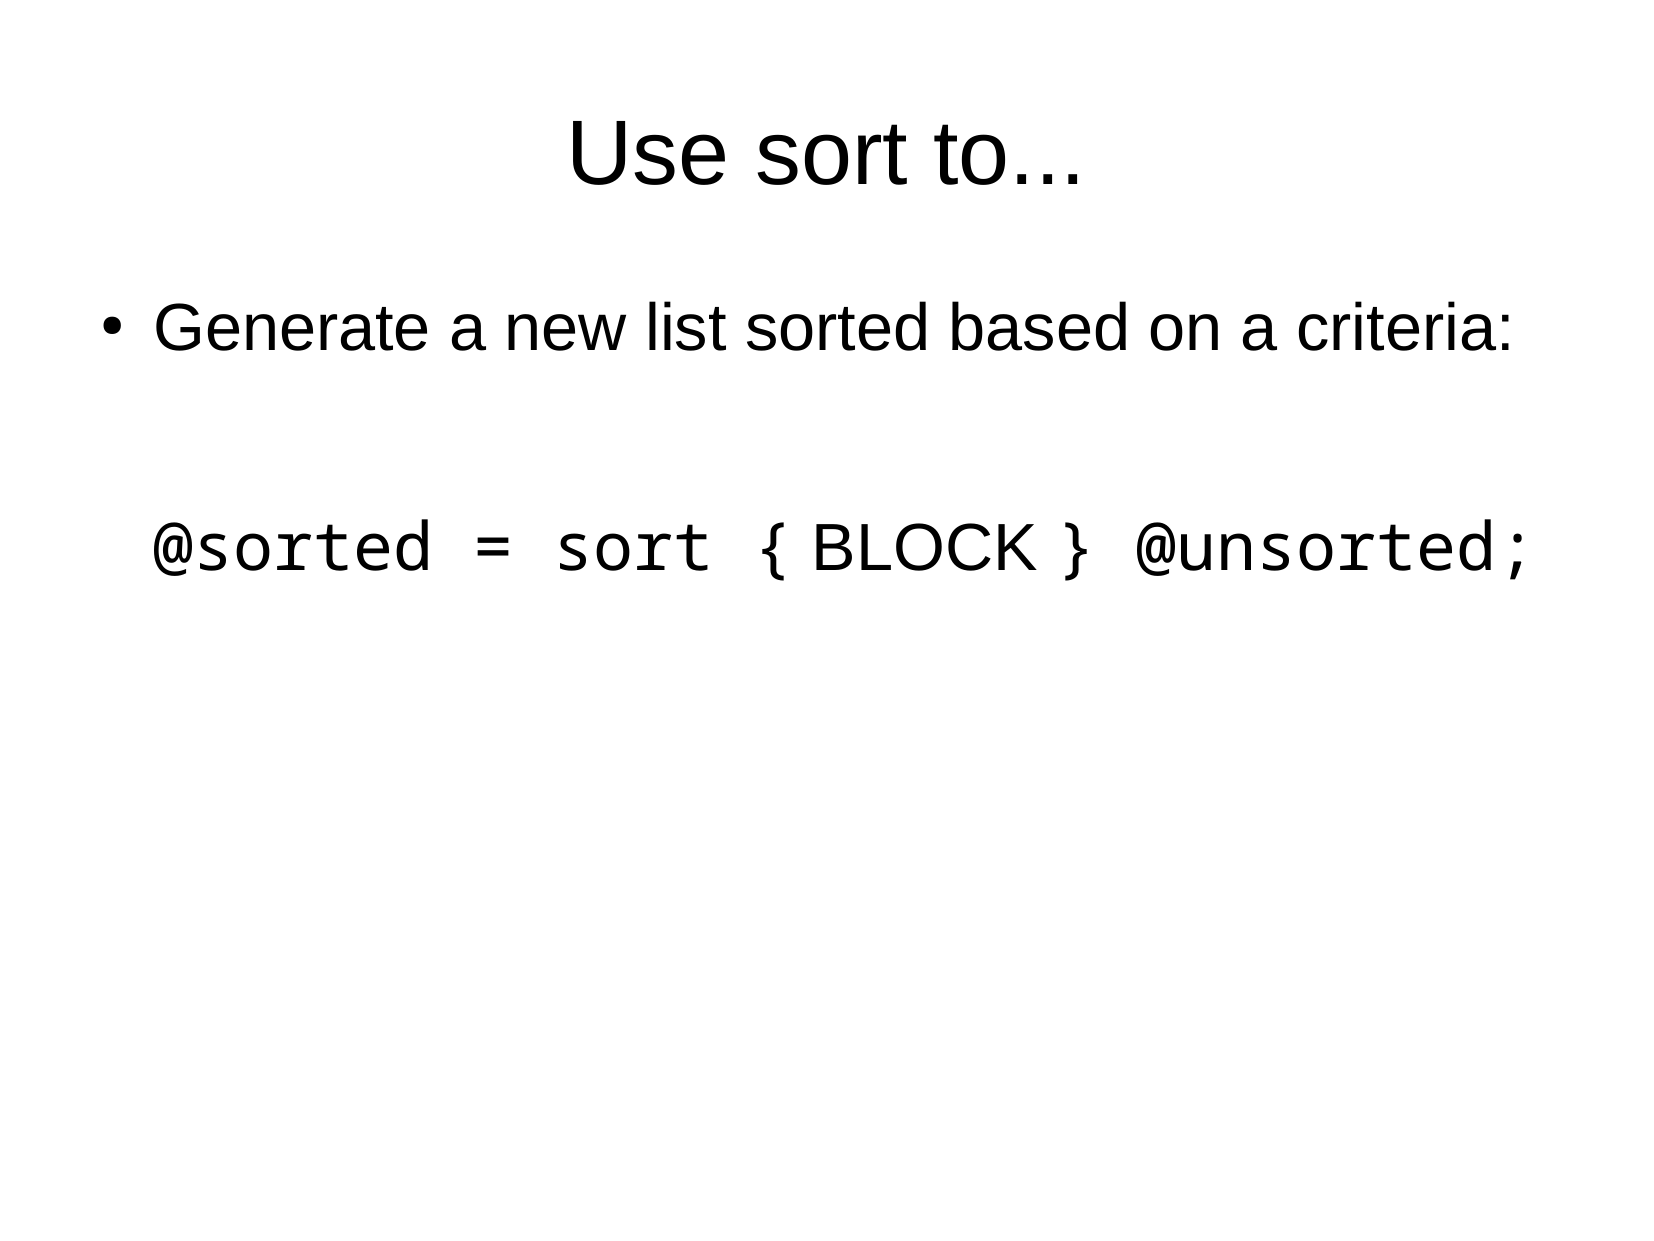

# Use sort to...
Generate a new list sorted based on a criteria:
@sorted = sort { BLOCK } @unsorted;